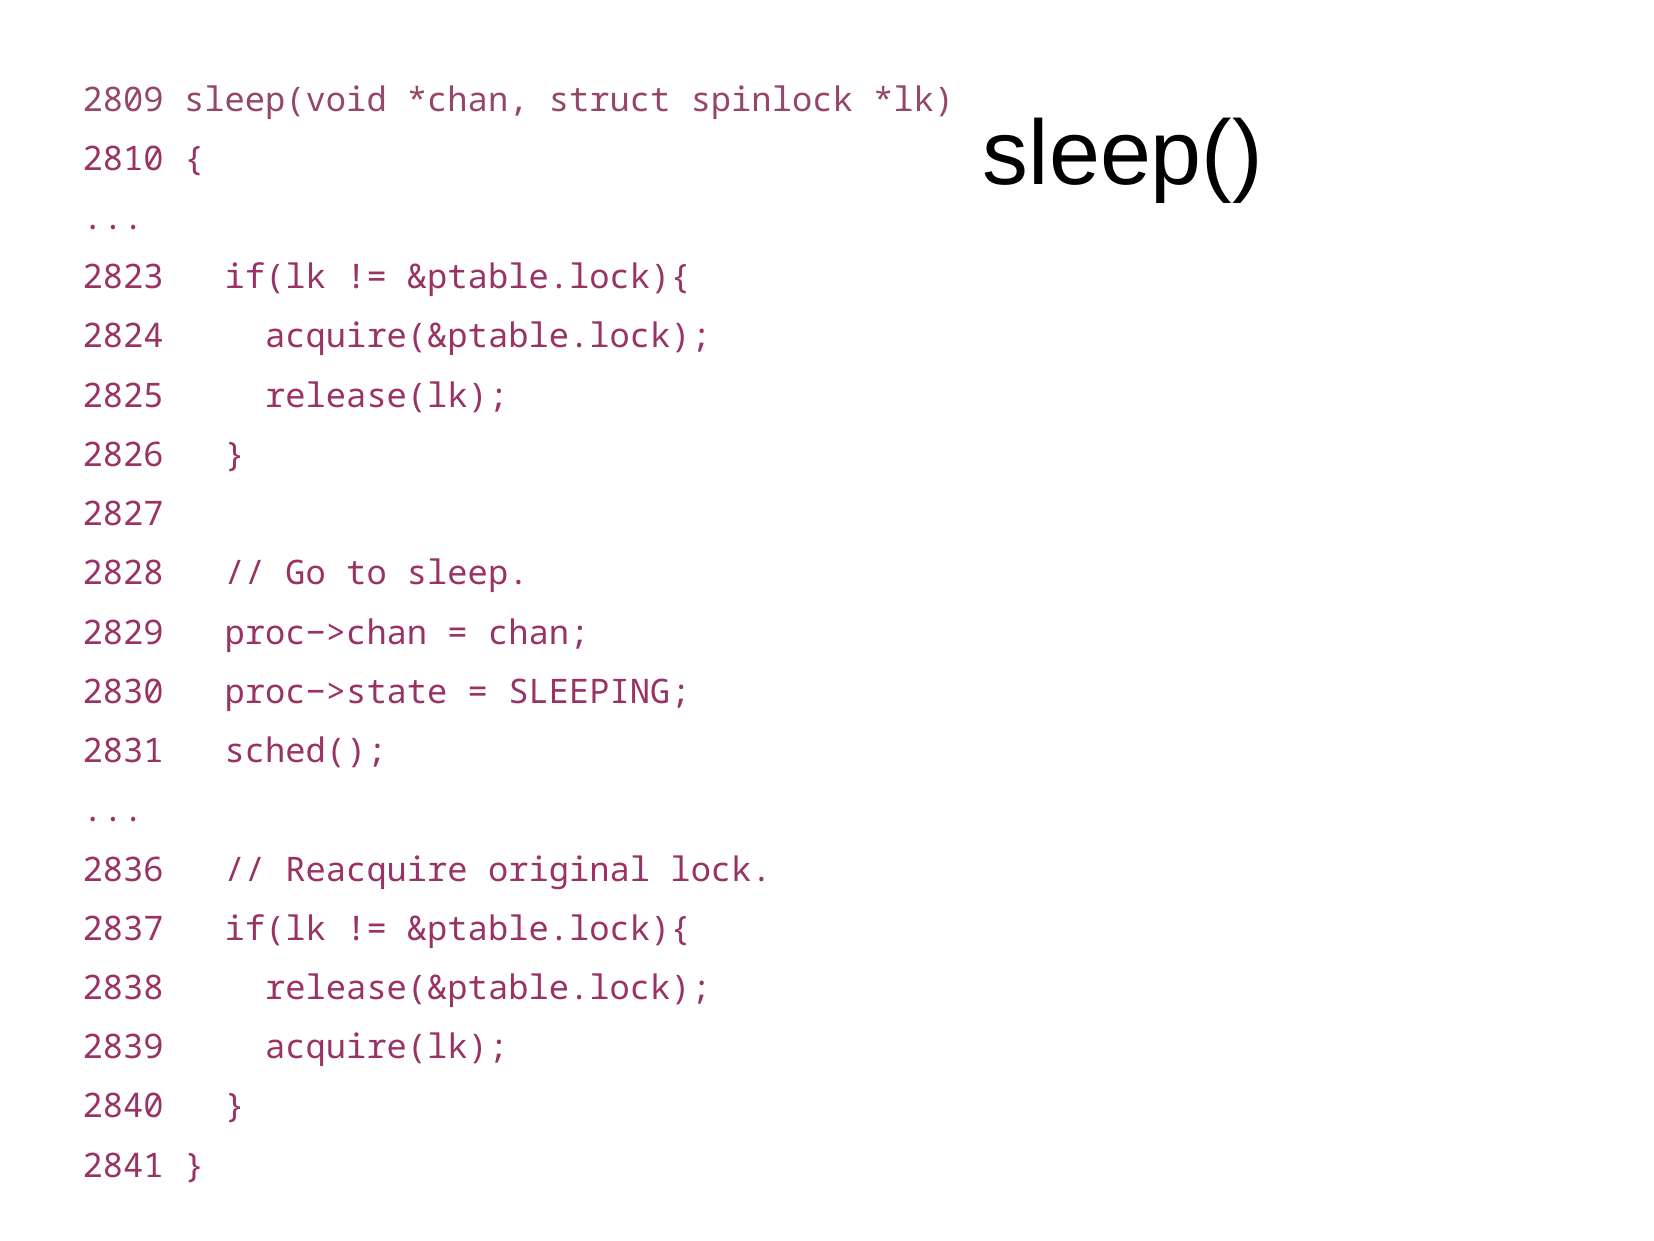

sleep()
# 2809 sleep(void *chan, struct spinlock *lk)
2810 {
...
2823 if(lk != &ptable.lock){
2824 acquire(&ptable.lock);
2825 release(lk);
2826 }
2827
2828 // Go to sleep.
2829 proc−>chan = chan;
2830 proc−>state = SLEEPING;
2831 sched();
...
2836 // Reacquire original lock.
2837 if(lk != &ptable.lock){
2838 release(&ptable.lock);
2839 acquire(lk);
2840 }
2841 }